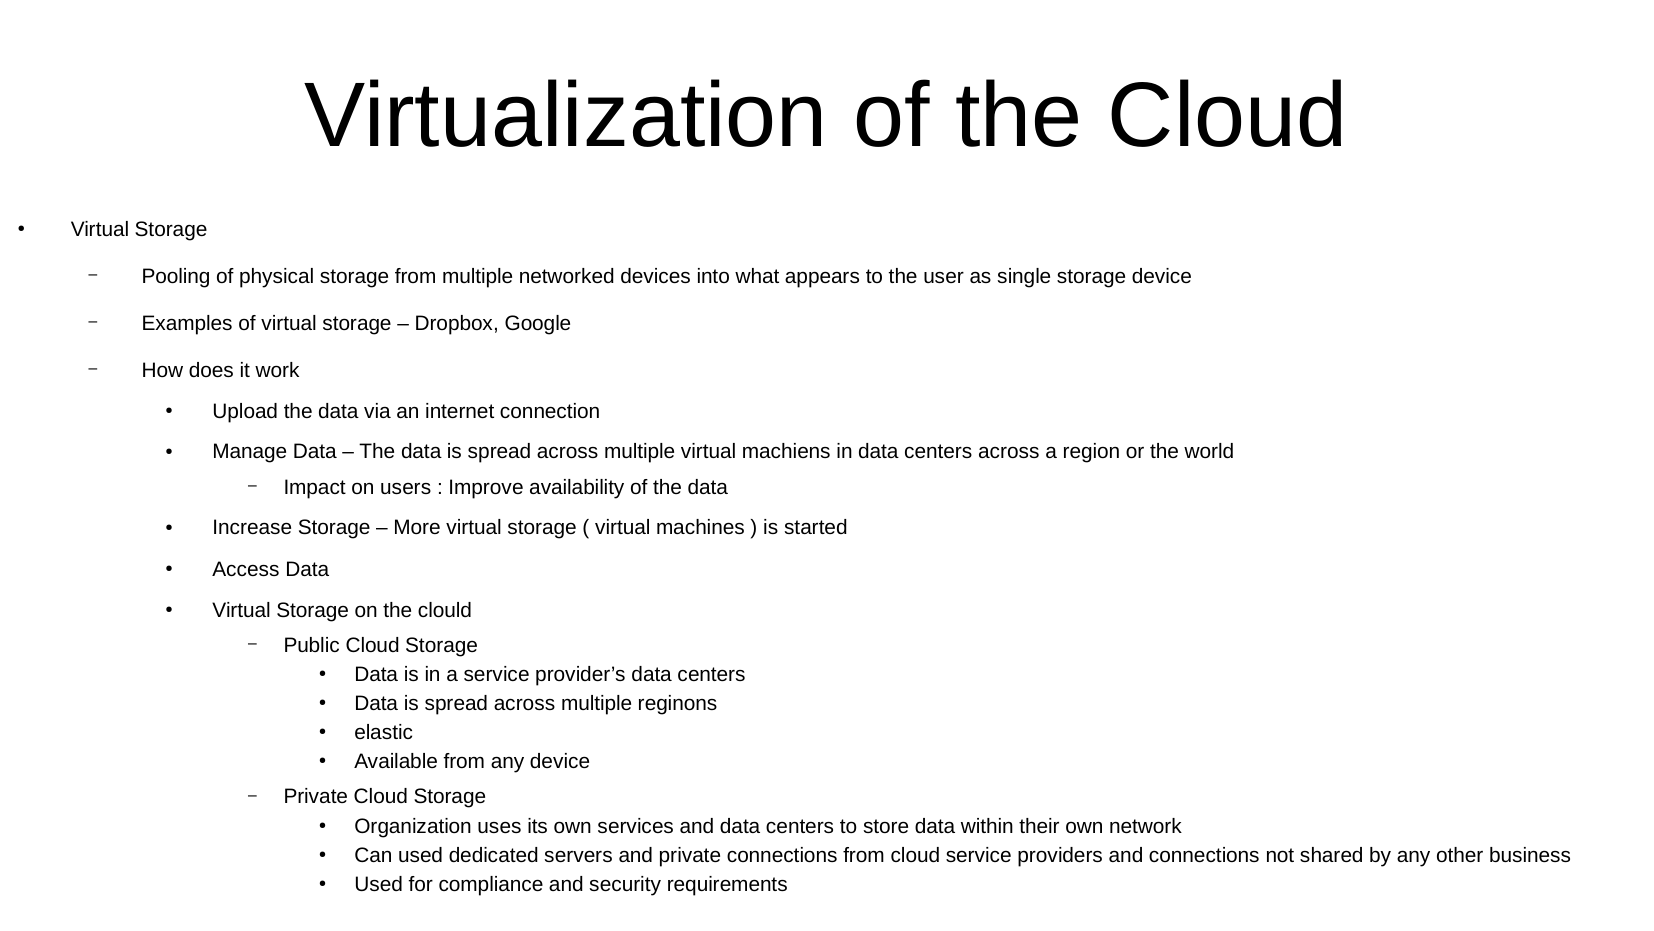

# Virtualization of the Cloud
Virtual Storage
Pooling of physical storage from multiple networked devices into what appears to the user as single storage device
Examples of virtual storage – Dropbox, Google
How does it work
Upload the data via an internet connection
Manage Data – The data is spread across multiple virtual machiens in data centers across a region or the world
Impact on users : Improve availability of the data
Increase Storage – More virtual storage ( virtual machines ) is started
Access Data
Virtual Storage on the clould
Public Cloud Storage
Data is in a service provider’s data centers
Data is spread across multiple reginons
elastic
Available from any device
Private Cloud Storage
Organization uses its own services and data centers to store data within their own network
Can used dedicated servers and private connections from cloud service providers and connections not shared by any other business
Used for compliance and security requirements